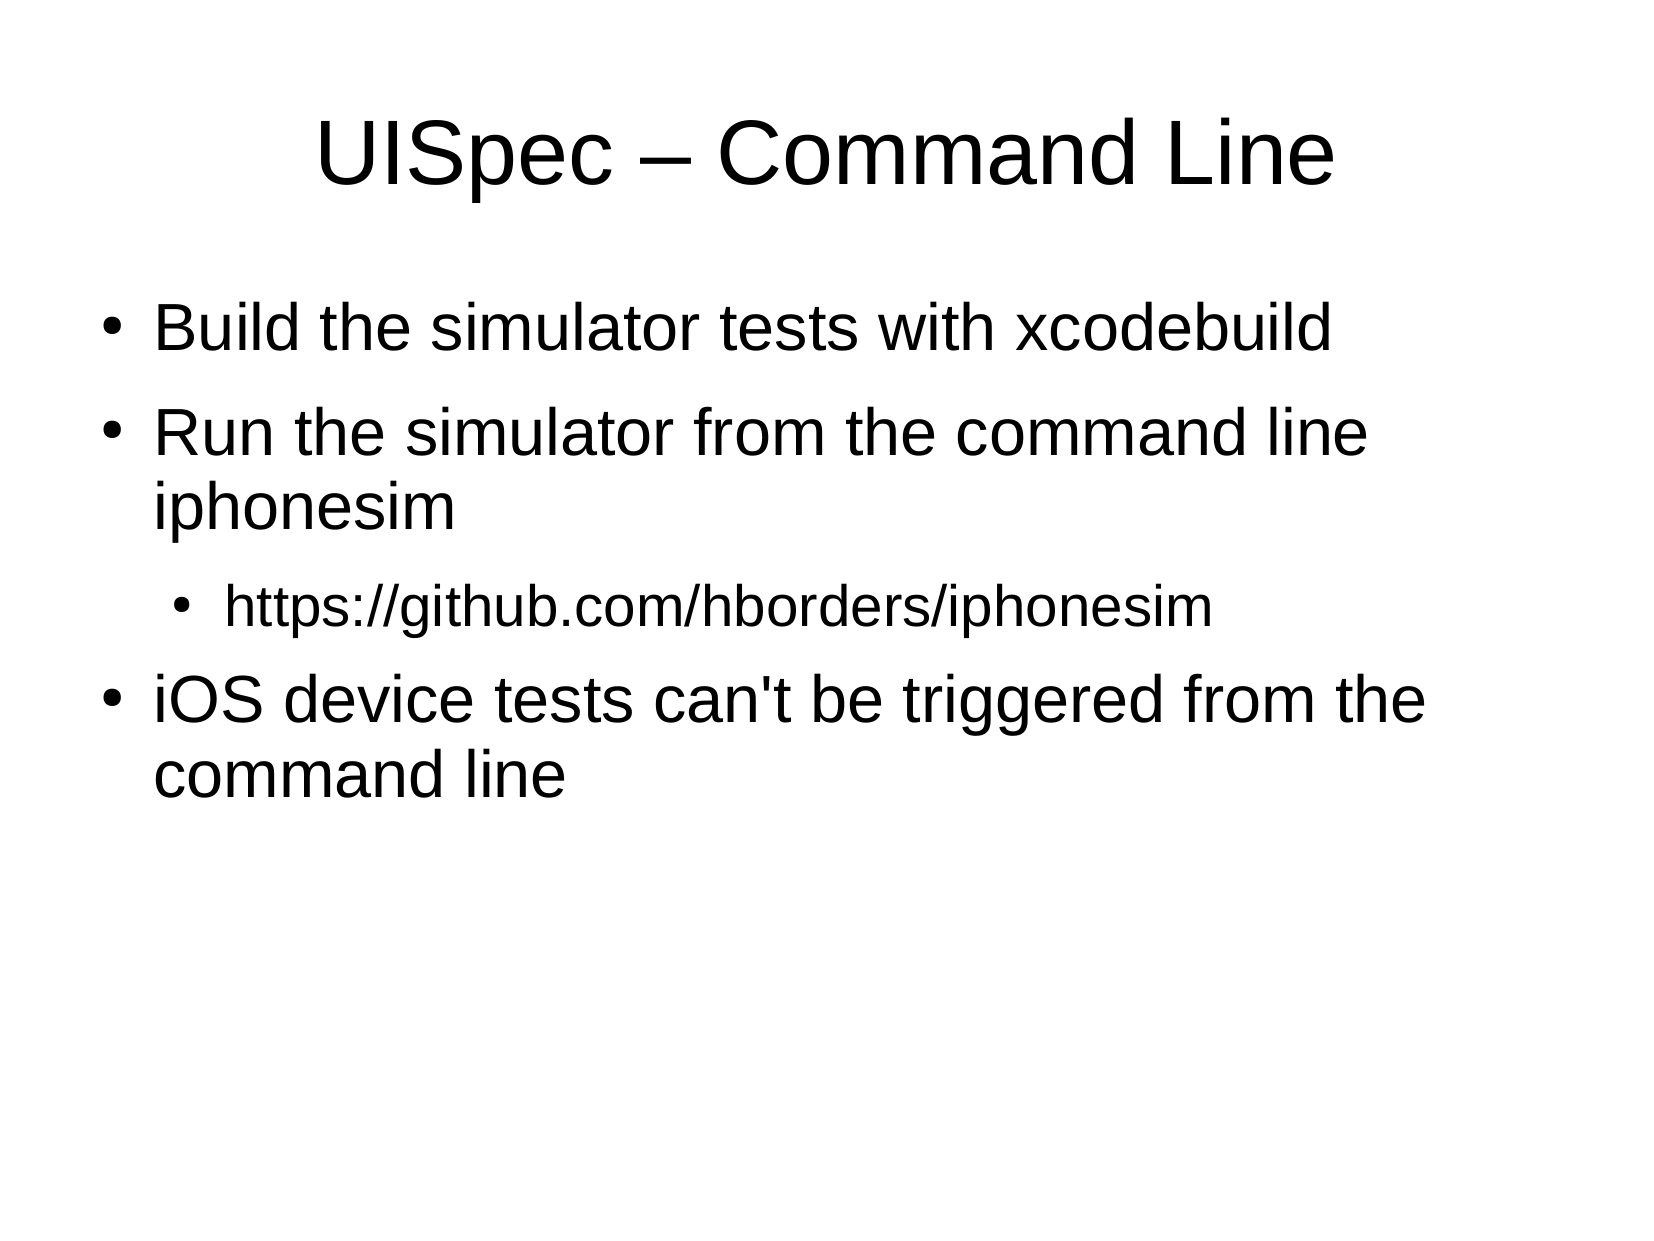

# UISpec – Command Line
Build the simulator tests with xcodebuild
Run the simulator from the command line iphonesim
https://github.com/hborders/iphonesim
iOS device tests can't be triggered from the command line